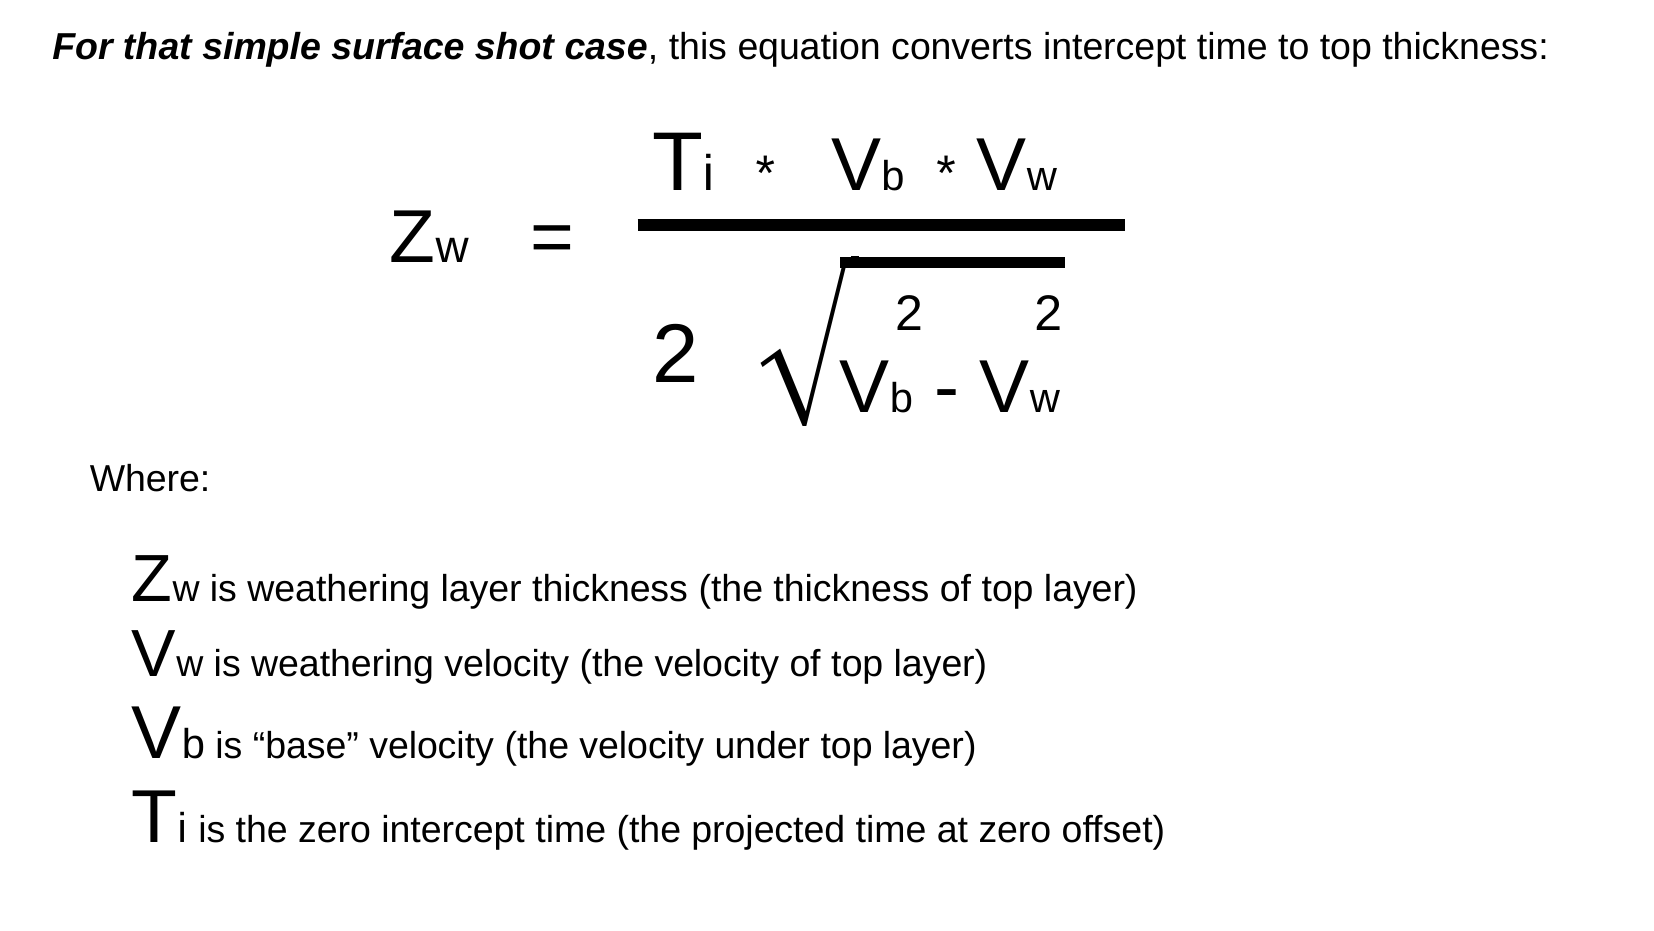

For that simple surface shot case, this equation converts intercept time to top thickness:
Ti * Vb * Vw
Zw =
 2 2
Vb - Vw
2
Where:
 Zw is weathering layer thickness (the thickness of top layer)
 Vw is weathering velocity (the velocity of top layer)
 Vb is “base” velocity (the velocity under top layer)
 Ti is the zero intercept time (the projected time at zero offset)